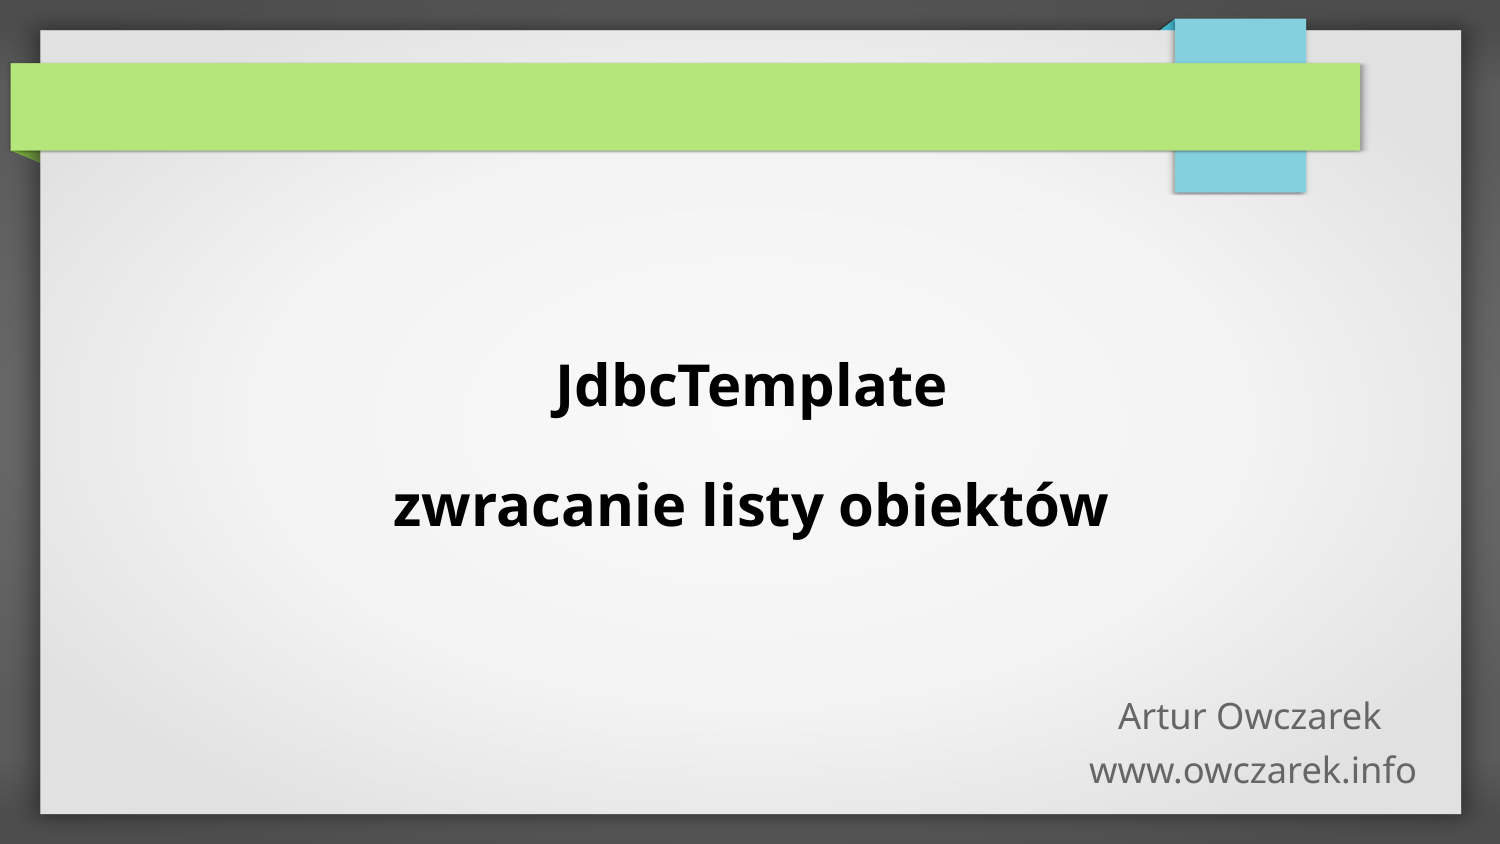

# JdbcTemplate zwracanie listy obiektów
Artur Owczarek
www.owczarek.info